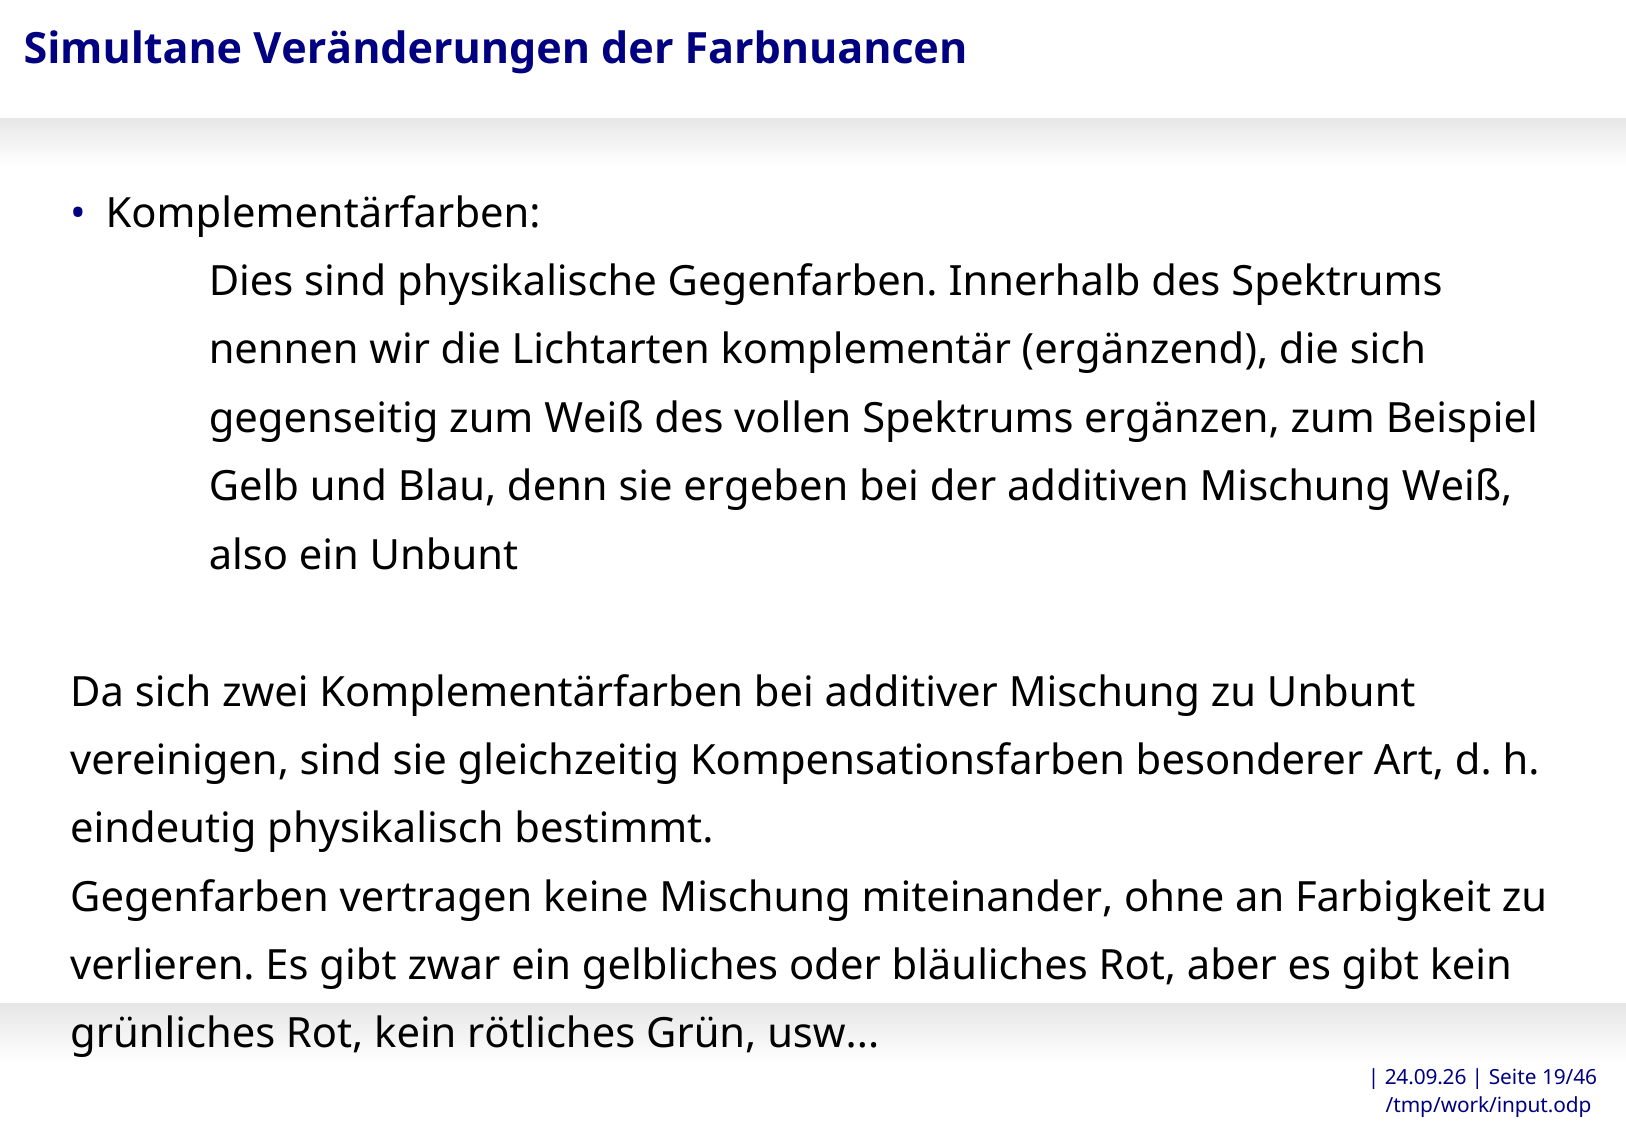

# Simultane Veränderungen der Farbnuancen
Komplementärfarben:
Dies sind physikalische Gegenfarben. Innerhalb des Spektrums nennen wir die Lichtarten komplementär (ergänzend), die sich gegenseitig zum Weiß des vollen Spektrums ergänzen, zum Beispiel Gelb und Blau, denn sie ergeben bei der additiven Mischung Weiß, also ein Unbunt
Da sich zwei Komplementärfarben bei additiver Mischung zu Unbunt vereinigen, sind sie gleichzeitig Kompensationsfarben besonderer Art, d. h. eindeutig physikalisch bestimmt.
Gegenfarben vertragen keine Mischung miteinander, ohne an Farbigkeit zu verlieren. Es gibt zwar ein gelbliches oder bläuliches Rot, aber es gibt kein grünliches Rot, kein rötliches Grün, usw...